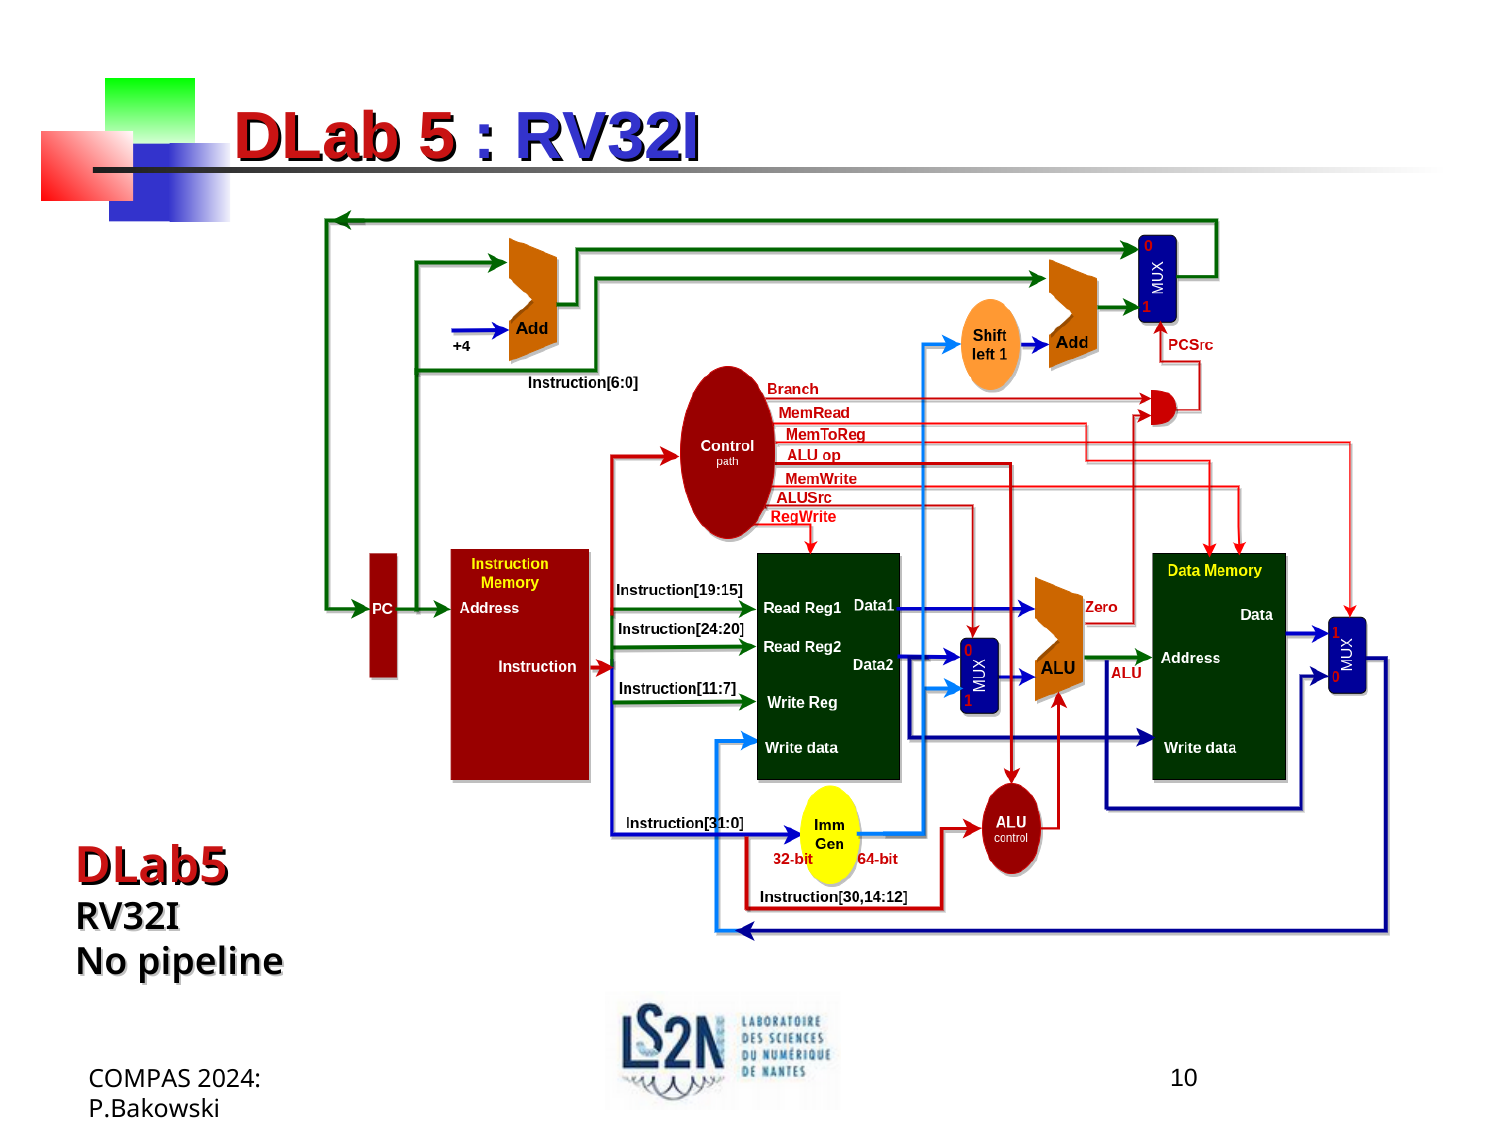

# DLab 5 : RV32I
DLab5
RV32I
No pipeline
10